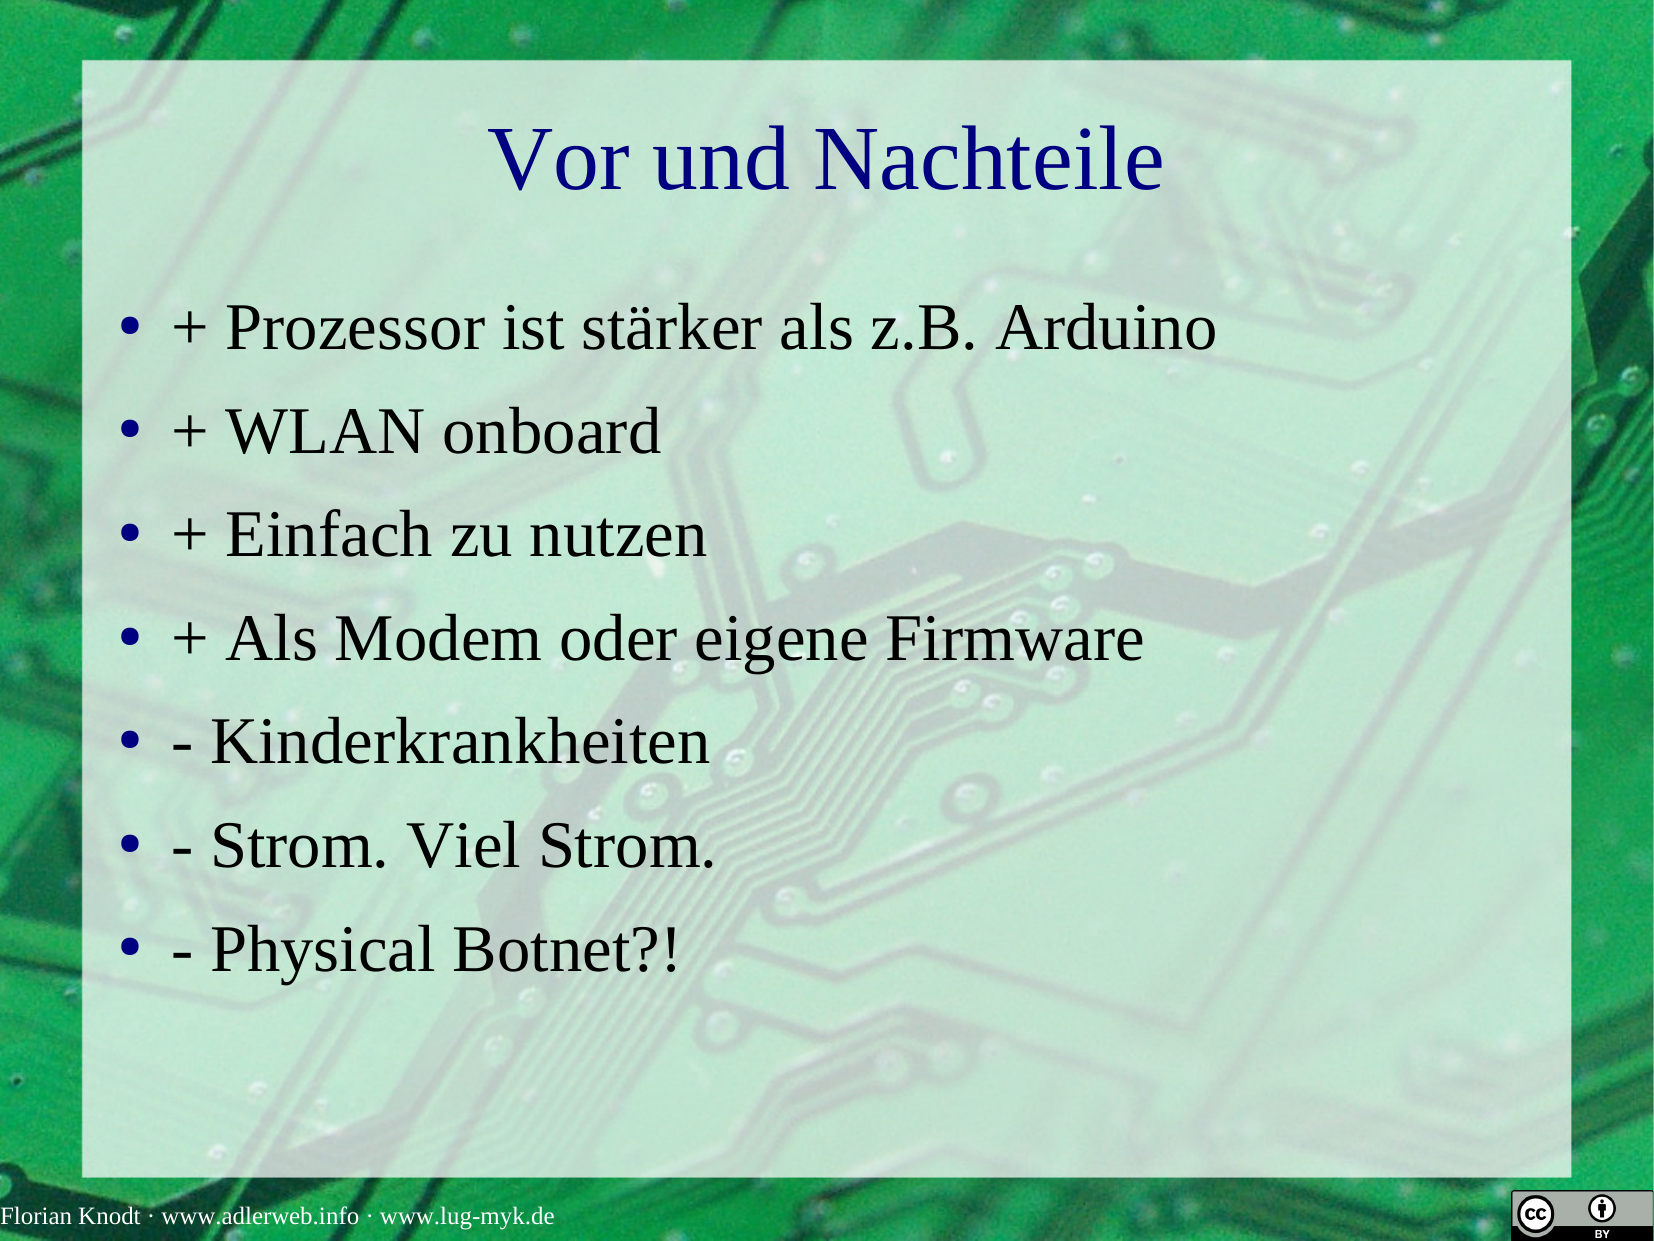

# Vor und Nachteile
+ Prozessor ist stärker als z.B. Arduino
+ WLAN onboard
+ Einfach zu nutzen
+ Als Modem oder eigene Firmware
- Kinderkrankheiten
- Strom. Viel Strom.
- Physical Botnet?!